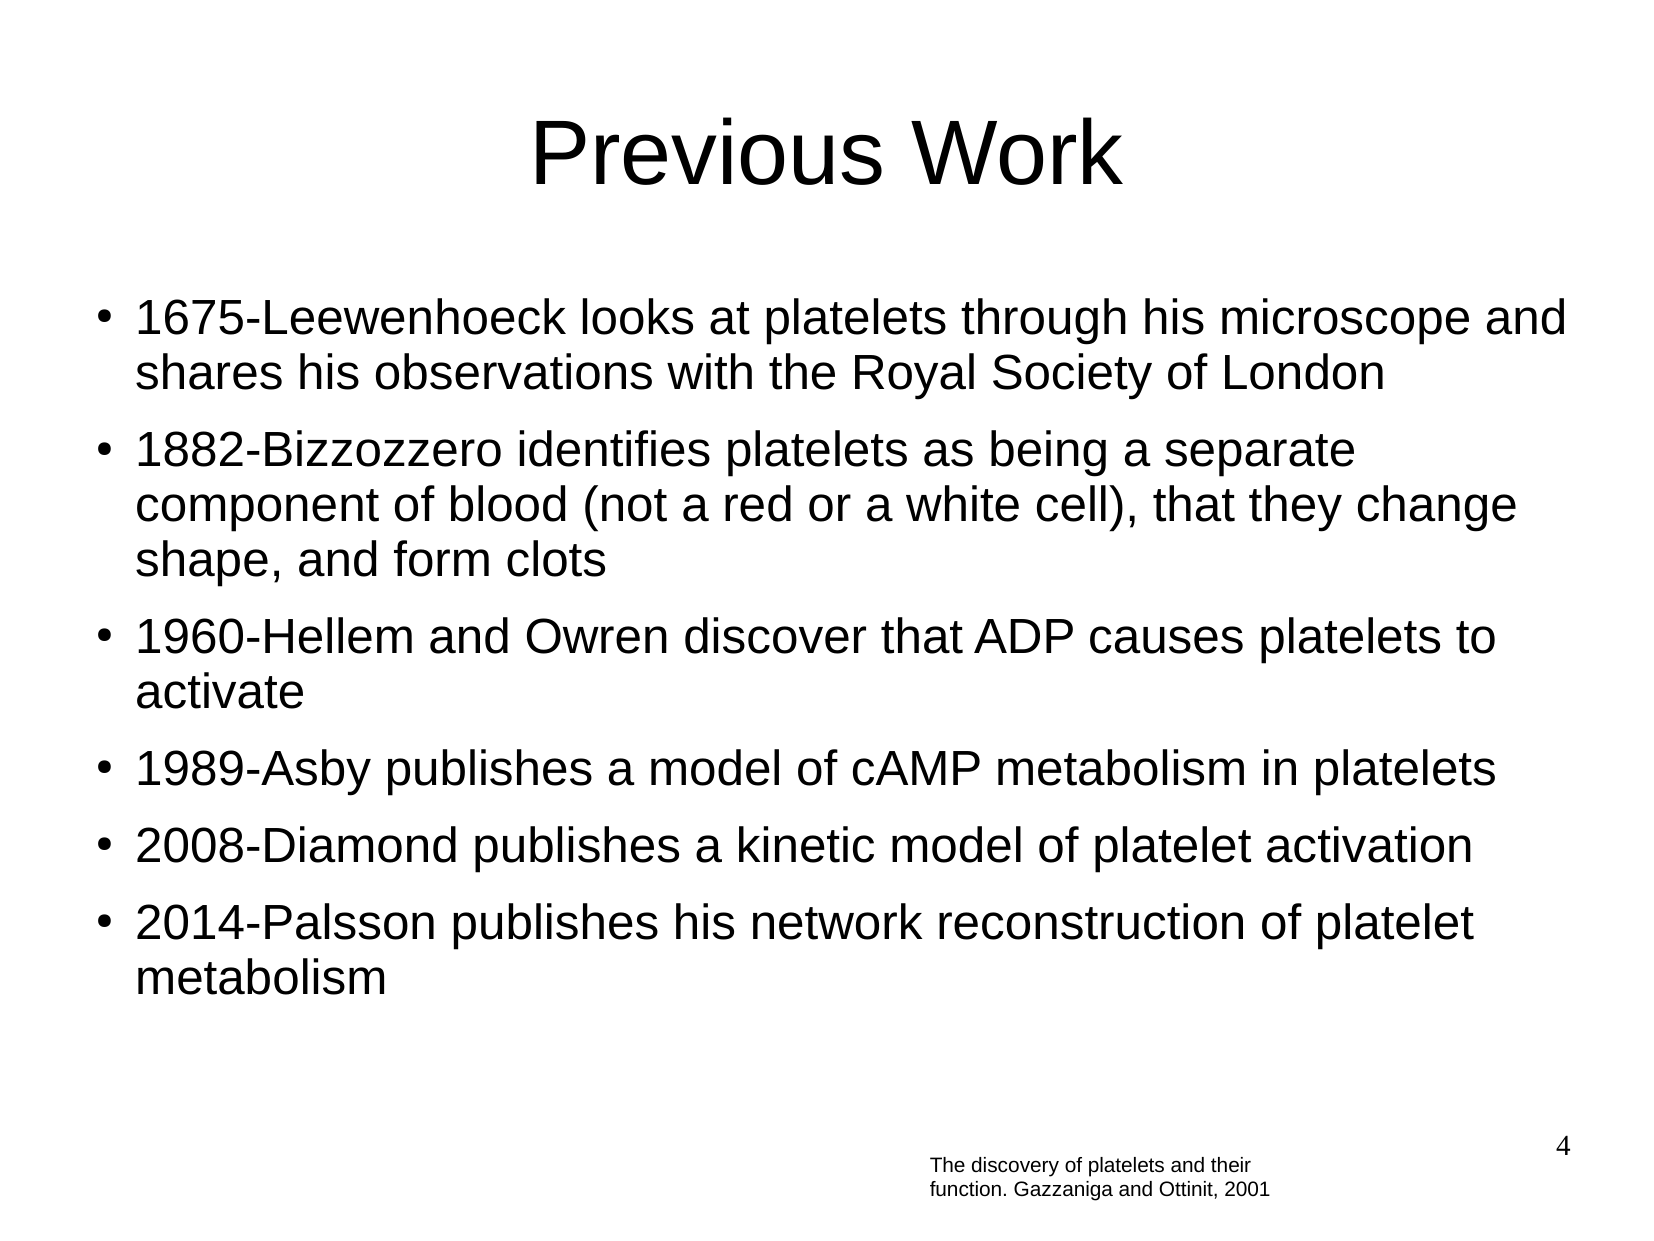

# Previous Work
1675-Leewenhoeck looks at platelets through his microscope and shares his observations with the Royal Society of London
1882-Bizzozzero identifies platelets as being a separate component of blood (not a red or a white cell), that they change shape, and form clots
1960-Hellem and Owren discover that ADP causes platelets to activate
1989-Asby publishes a model of cAMP metabolism in platelets
2008-Diamond publishes a kinetic model of platelet activation
2014-Palsson publishes his network reconstruction of platelet metabolism
4
The discovery of platelets and their function. Gazzaniga and Ottinit, 2001